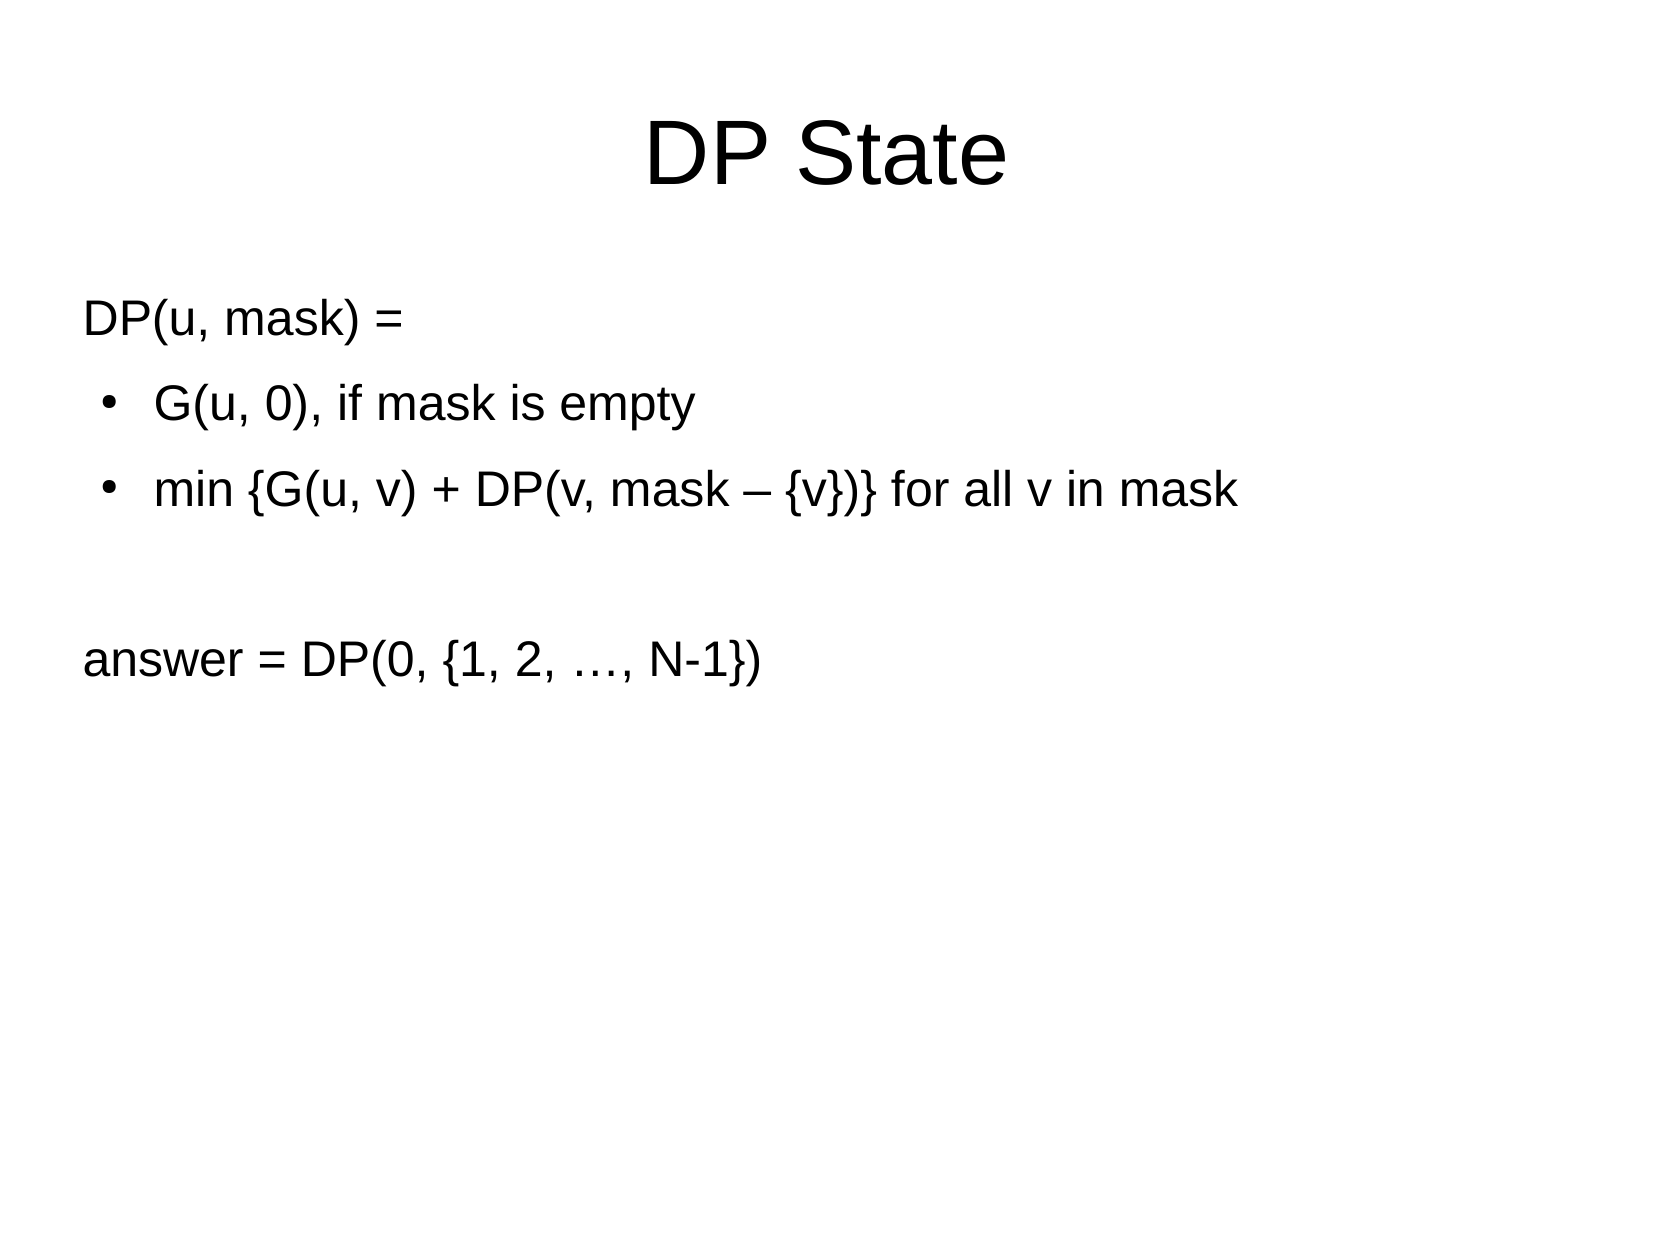

# DP State
DP(u, mask) =
G(u, 0), if mask is empty
min {G(u, v) + DP(v, mask – {v})} for all v in mask
answer = DP(0, {1, 2, …, N-1})